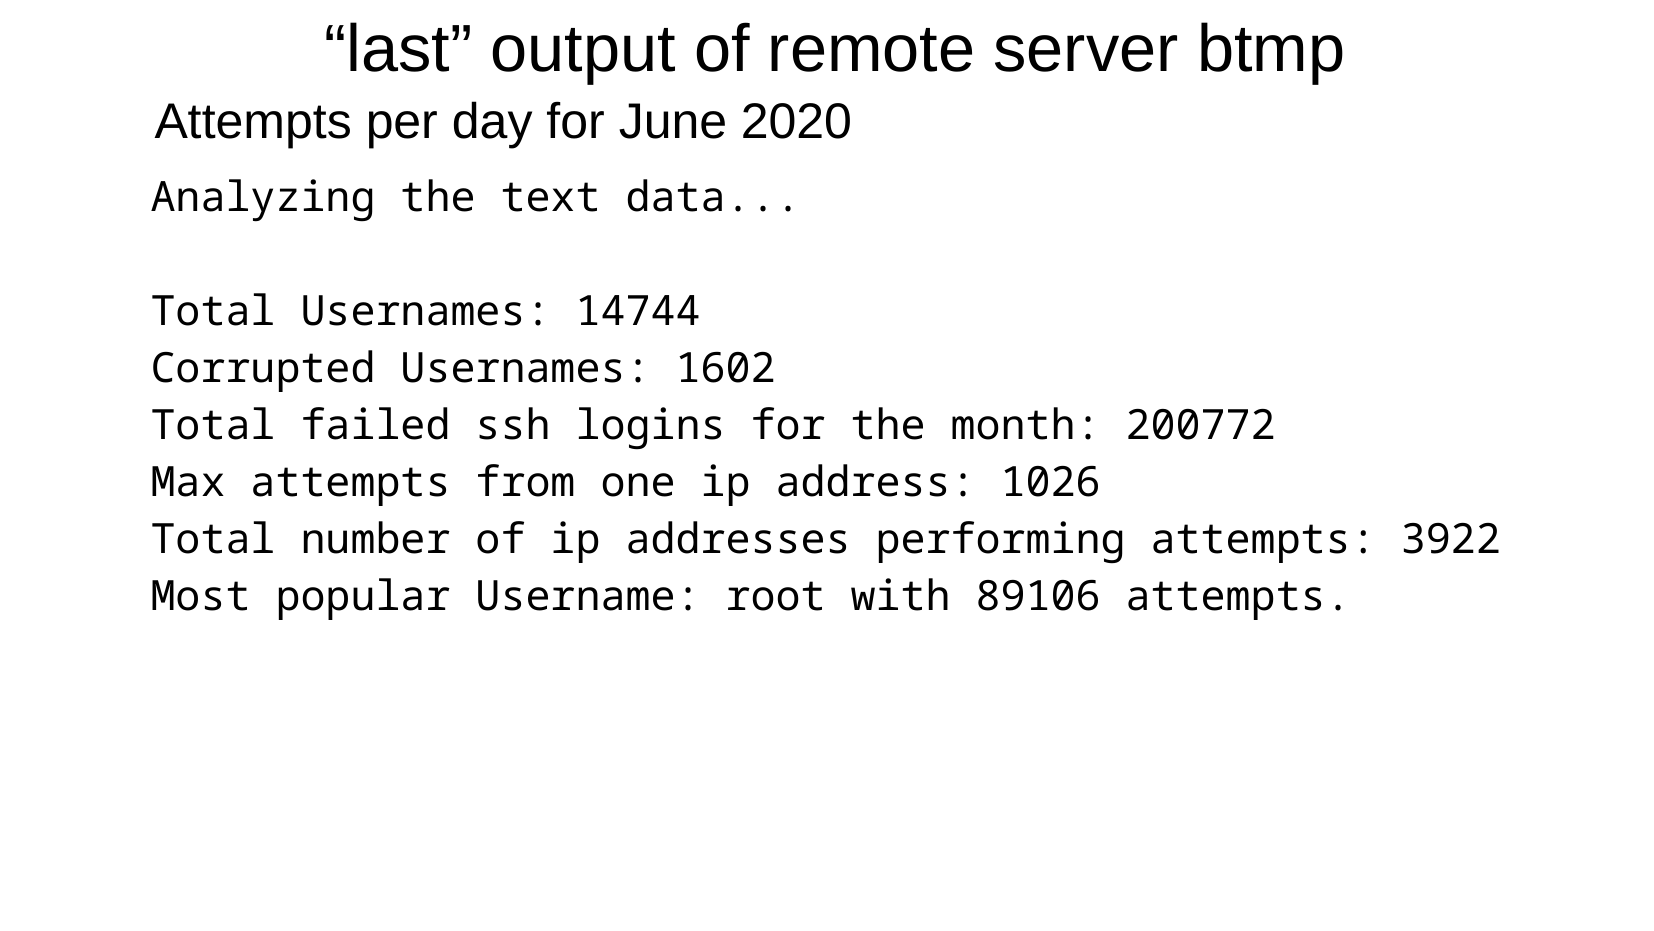

# “last” output of remote server btmp
Attempts per day for June 2020
Analyzing the text data...
Total Usernames: 14744
Corrupted Usernames: 1602
Total failed ssh logins for the month: 200772
Max attempts from one ip address: 1026
Total number of ip addresses performing attempts: 3922
Most popular Username: root with 89106 attempts.